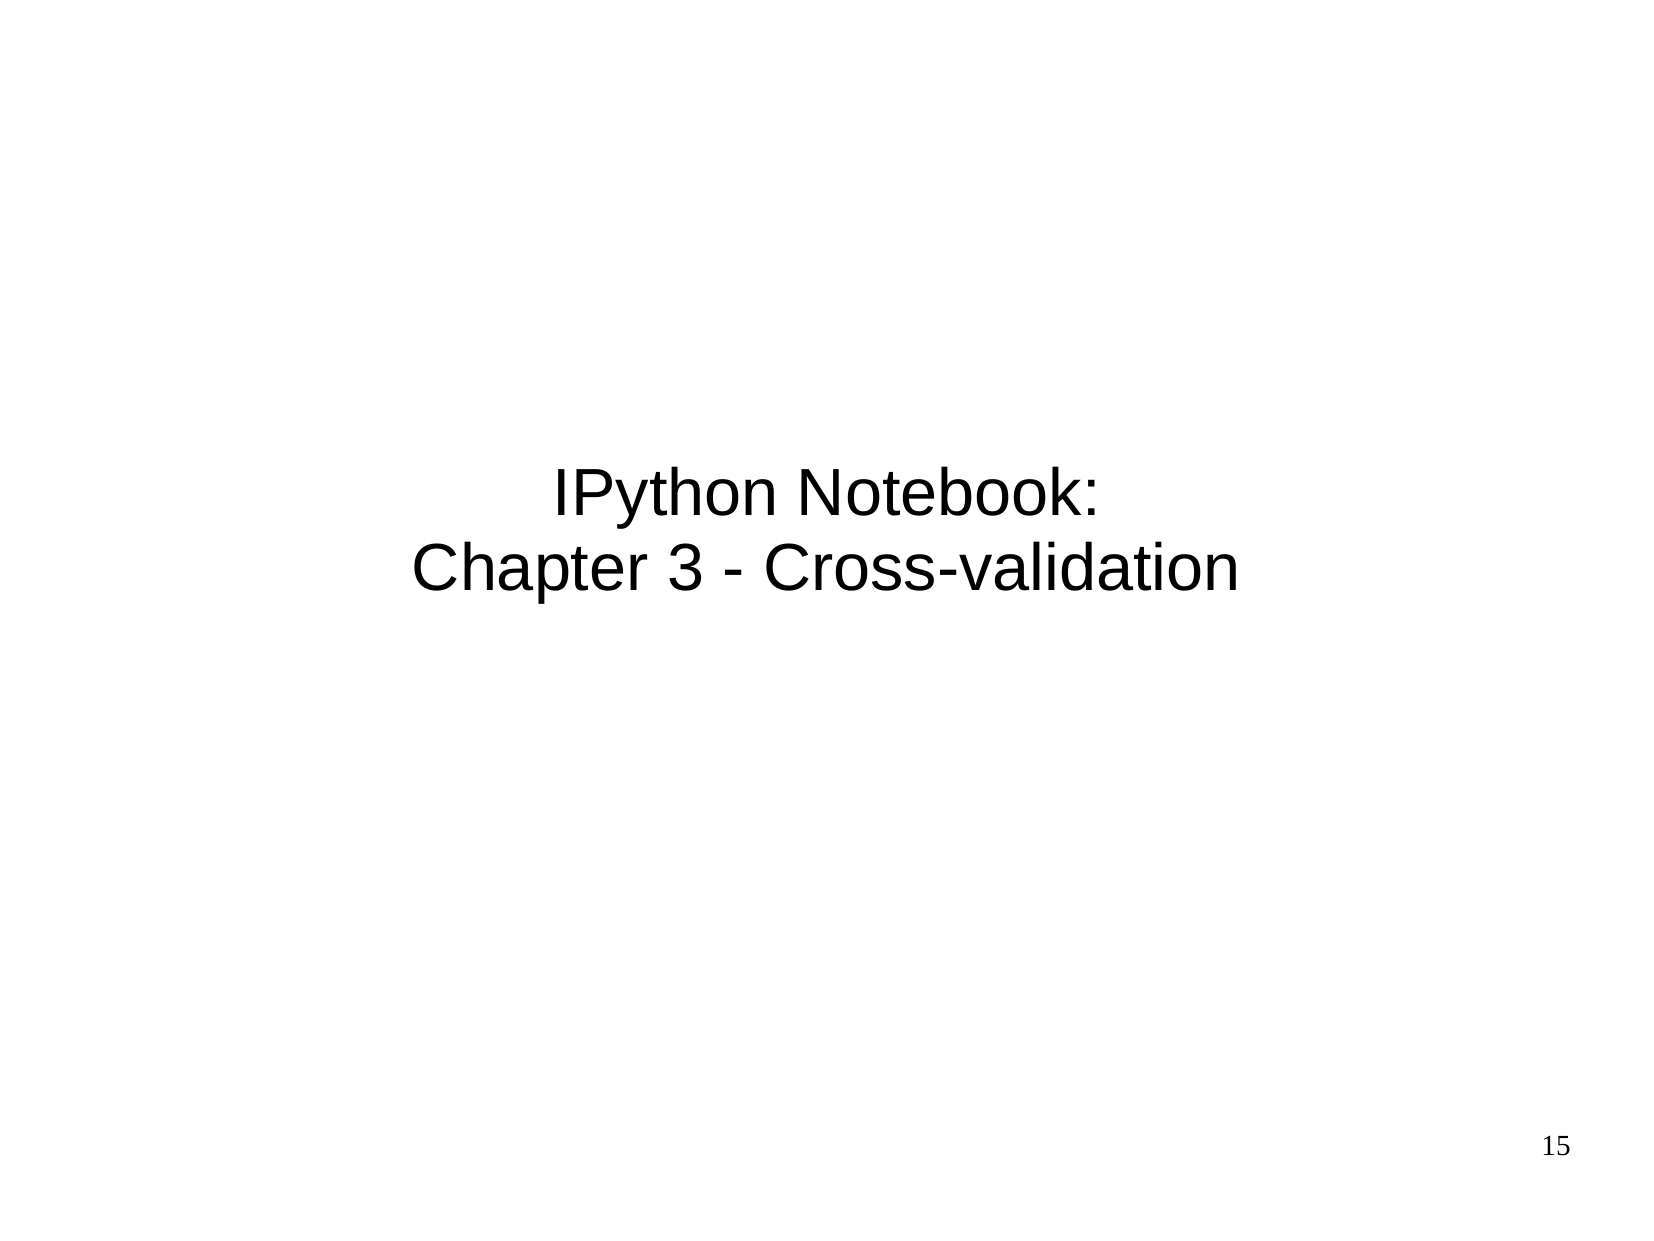

# IPython Notebook:
Chapter 3 - Cross-validation
15